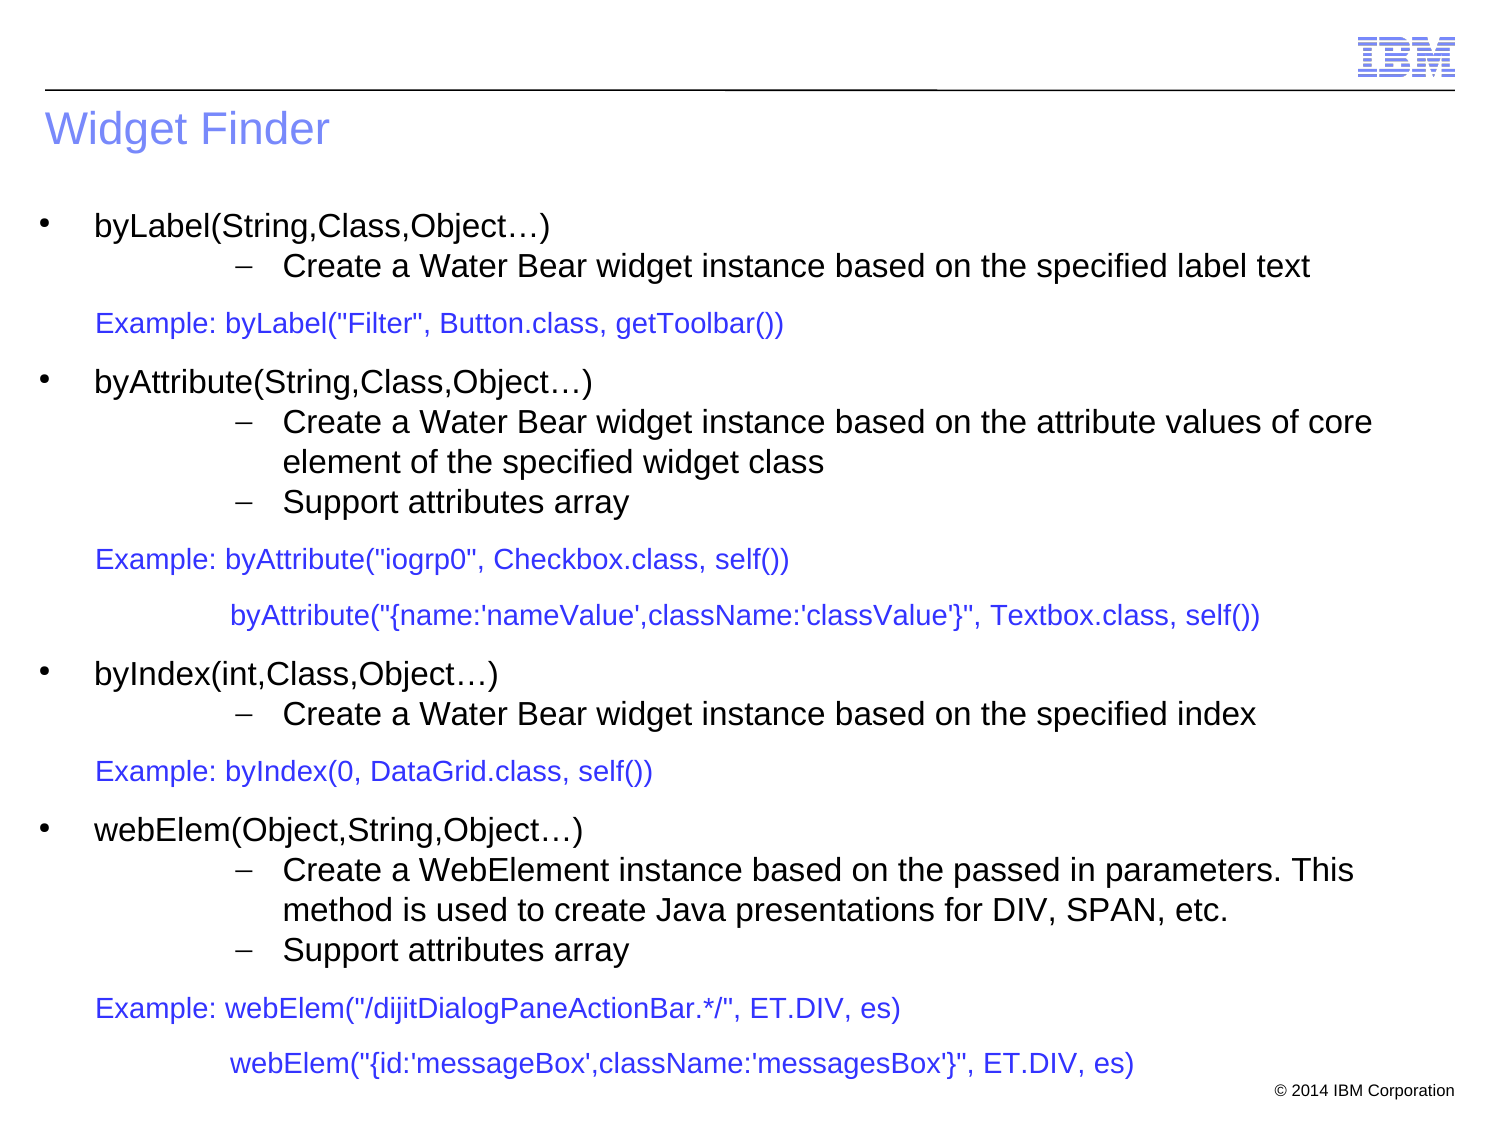

# Widget Finder
byLabel(String,Class,Object…)
Create a Water Bear widget instance based on the specified label text
Example: byLabel("Filter", Button.class, getToolbar())
byAttribute(String,Class,Object…)
Create a Water Bear widget instance based on the attribute values of core element of the specified widget class
Support attributes array
Example: byAttribute("iogrp0", Checkbox.class, self())
		 byAttribute("{name:'nameValue',className:'classValue'}", Textbox.class, self())
byIndex(int,Class,Object…)
Create a Water Bear widget instance based on the specified index
Example: byIndex(0, DataGrid.class, self())
webElem(Object,String,Object…)
Create a WebElement instance based on the passed in parameters. This method is used to create Java presentations for DIV, SPAN, etc.
Support attributes array
Example: webElem("/dijitDialogPaneActionBar.*/", ET.DIV, es)
		 webElem("{id:'messageBox',className:'messagesBox'}", ET.DIV, es)